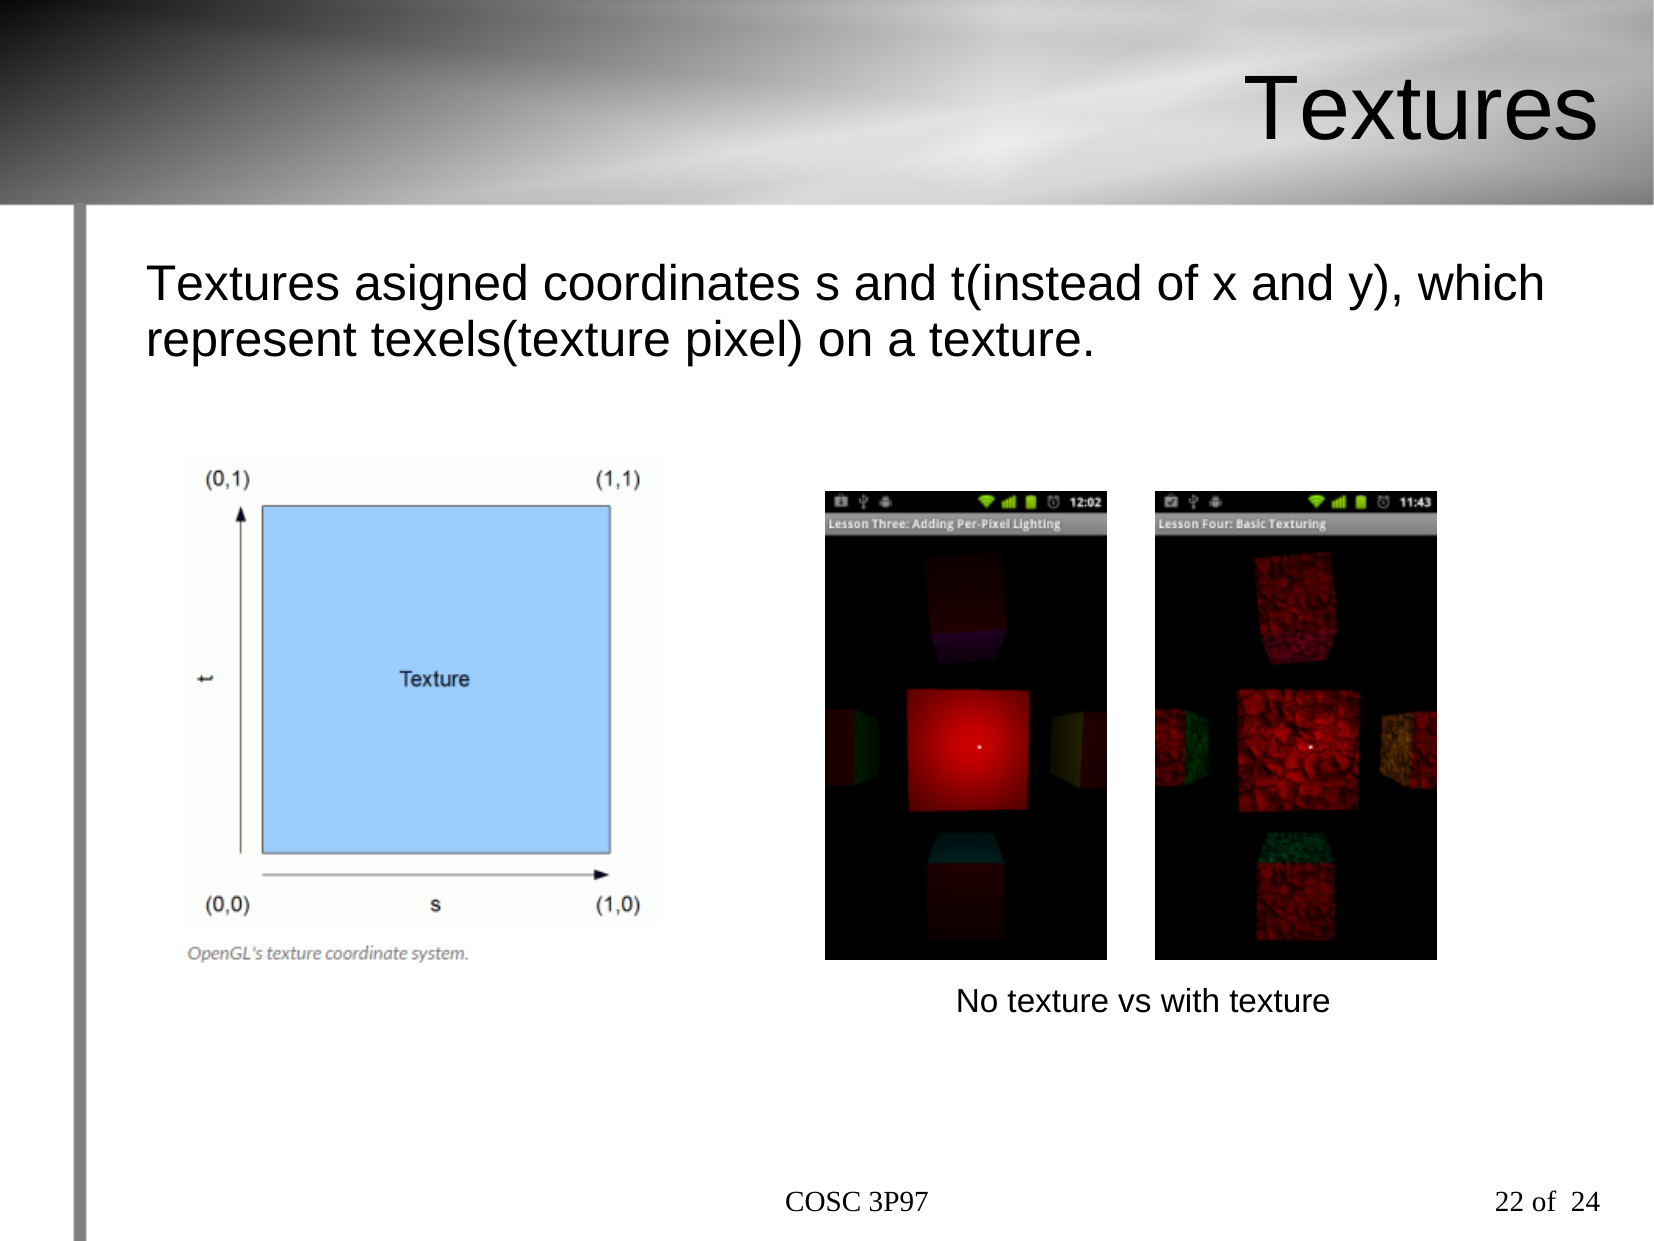

# Textures
Textures asigned coordinates s and t(instead of x and y), which represent texels(texture pixel) on a texture.
No texture vs with texture
COSC 3P97
22